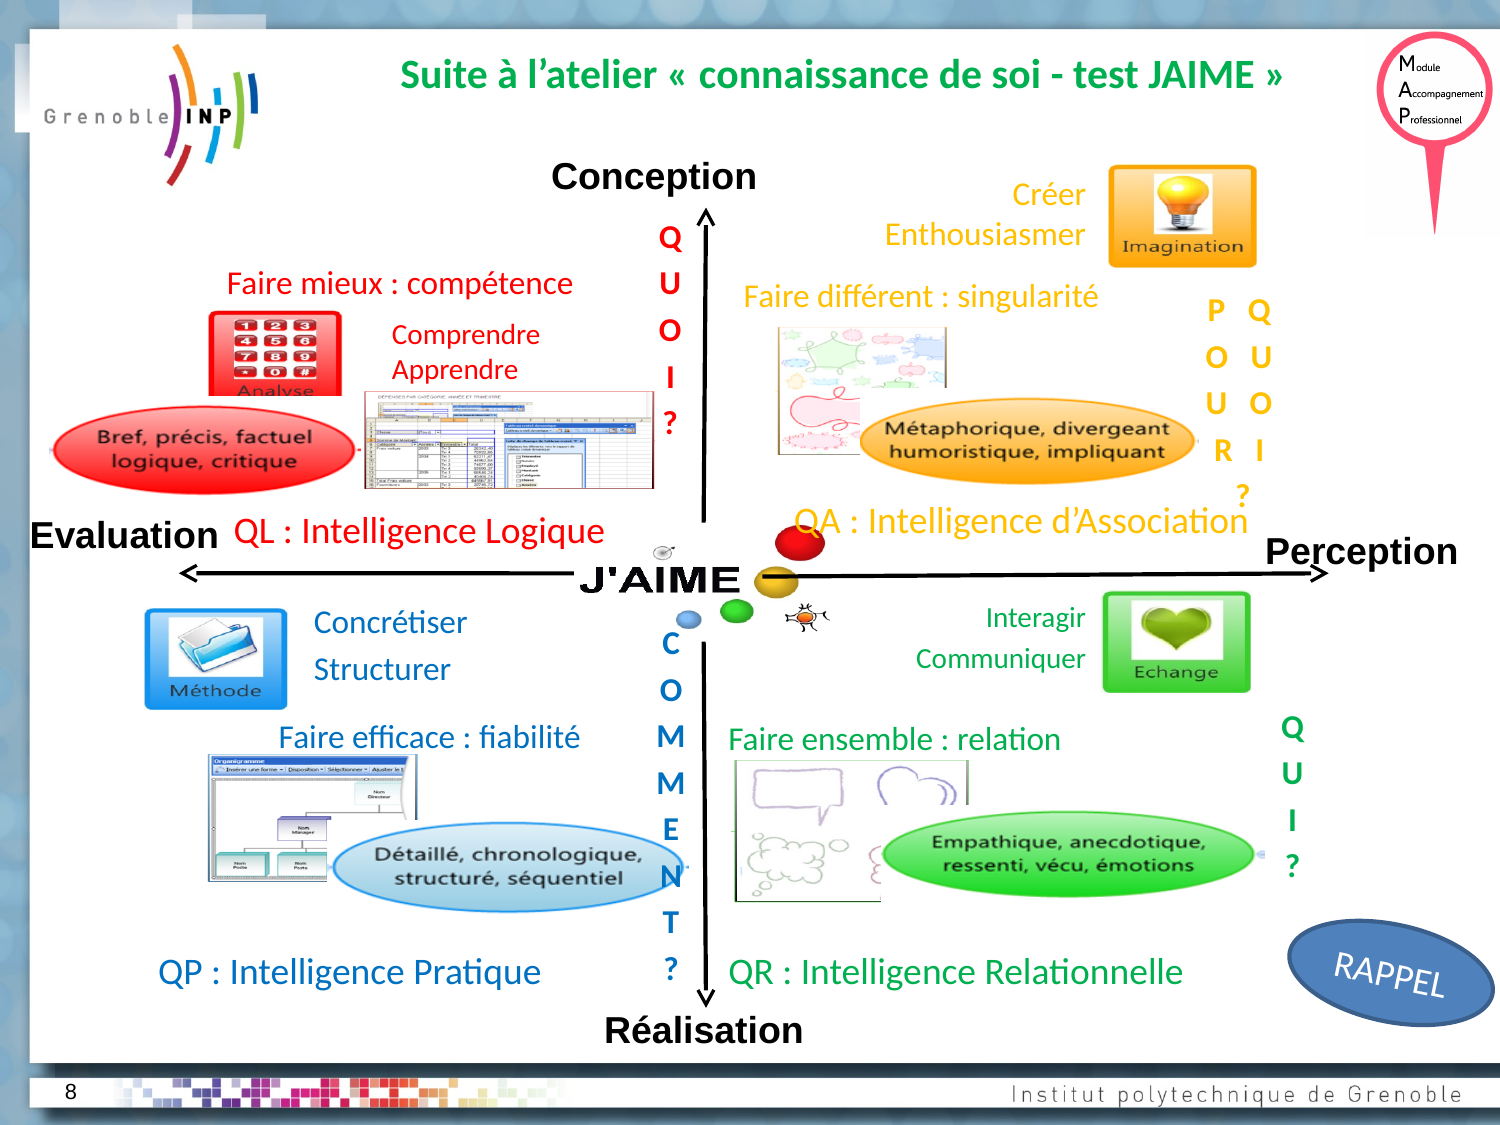

Suite à l’atelier « connaissance de soi - test JAIME »
Conception
Créer
Enthousiasmer
Q
U
O
I
?
Faire mieux : compétence
Faire différent : singularité
P Q
O U
U O
R I
 ?
Comprendre Apprendre
QA : Intelligence d’Association
QL : Intelligence Logique
Evaluation
Perception
Interagir
Communiquer
Concrétiser
Structurer
C
O
M
M
E
N
T
?
Q
U
I
?
Faire efficace : fiabilité
Faire ensemble : relation
RAPPEL
QP : Intelligence Pratique
QR : Intelligence Relationnelle
Réalisation